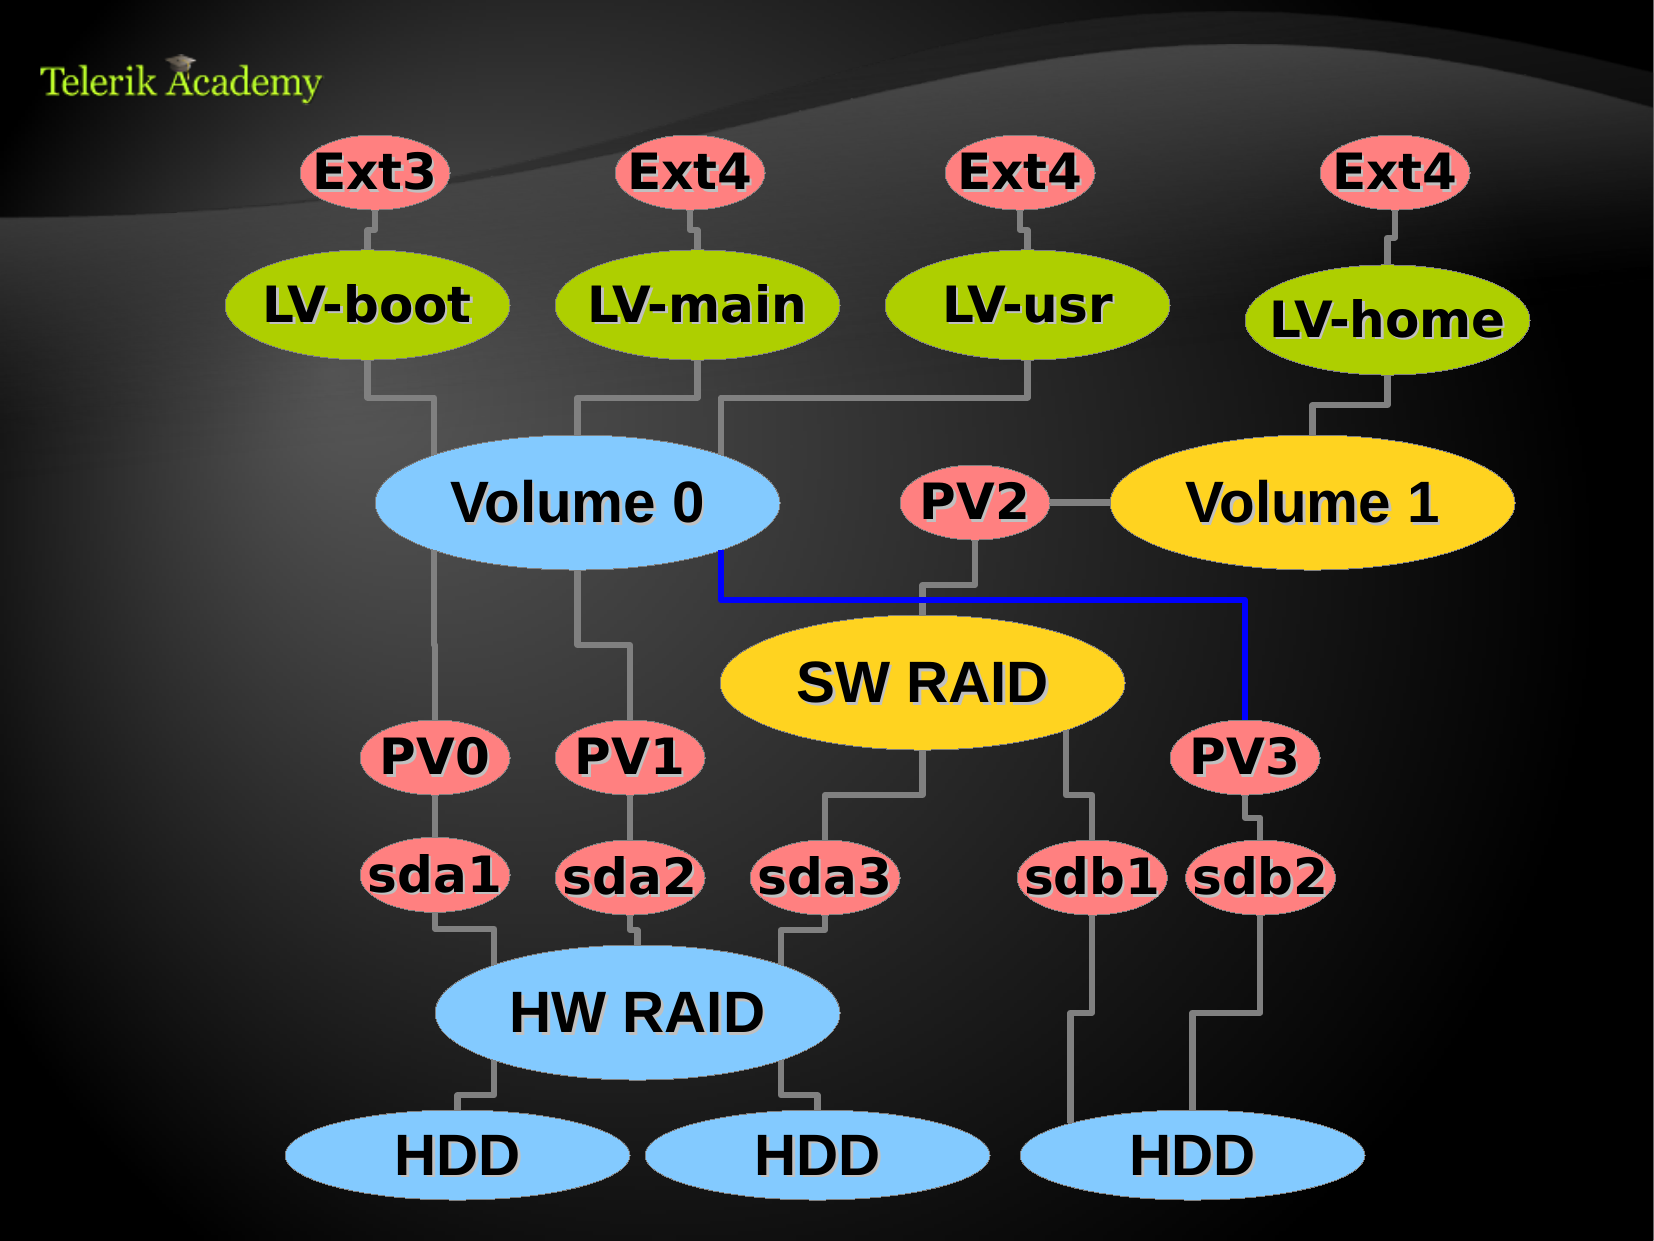

Ext3
Ext4
Ext4
Ext4
LV-boot
LV-main
LV-usr
LV-home
#
Volume 0
Volume 1
PV2
SW RAID
PV0
PV1
PV3
sda1
sda2
sda3
sdb1
sdb2
HW RAID
HW RAID
HDD
HDD
HDD